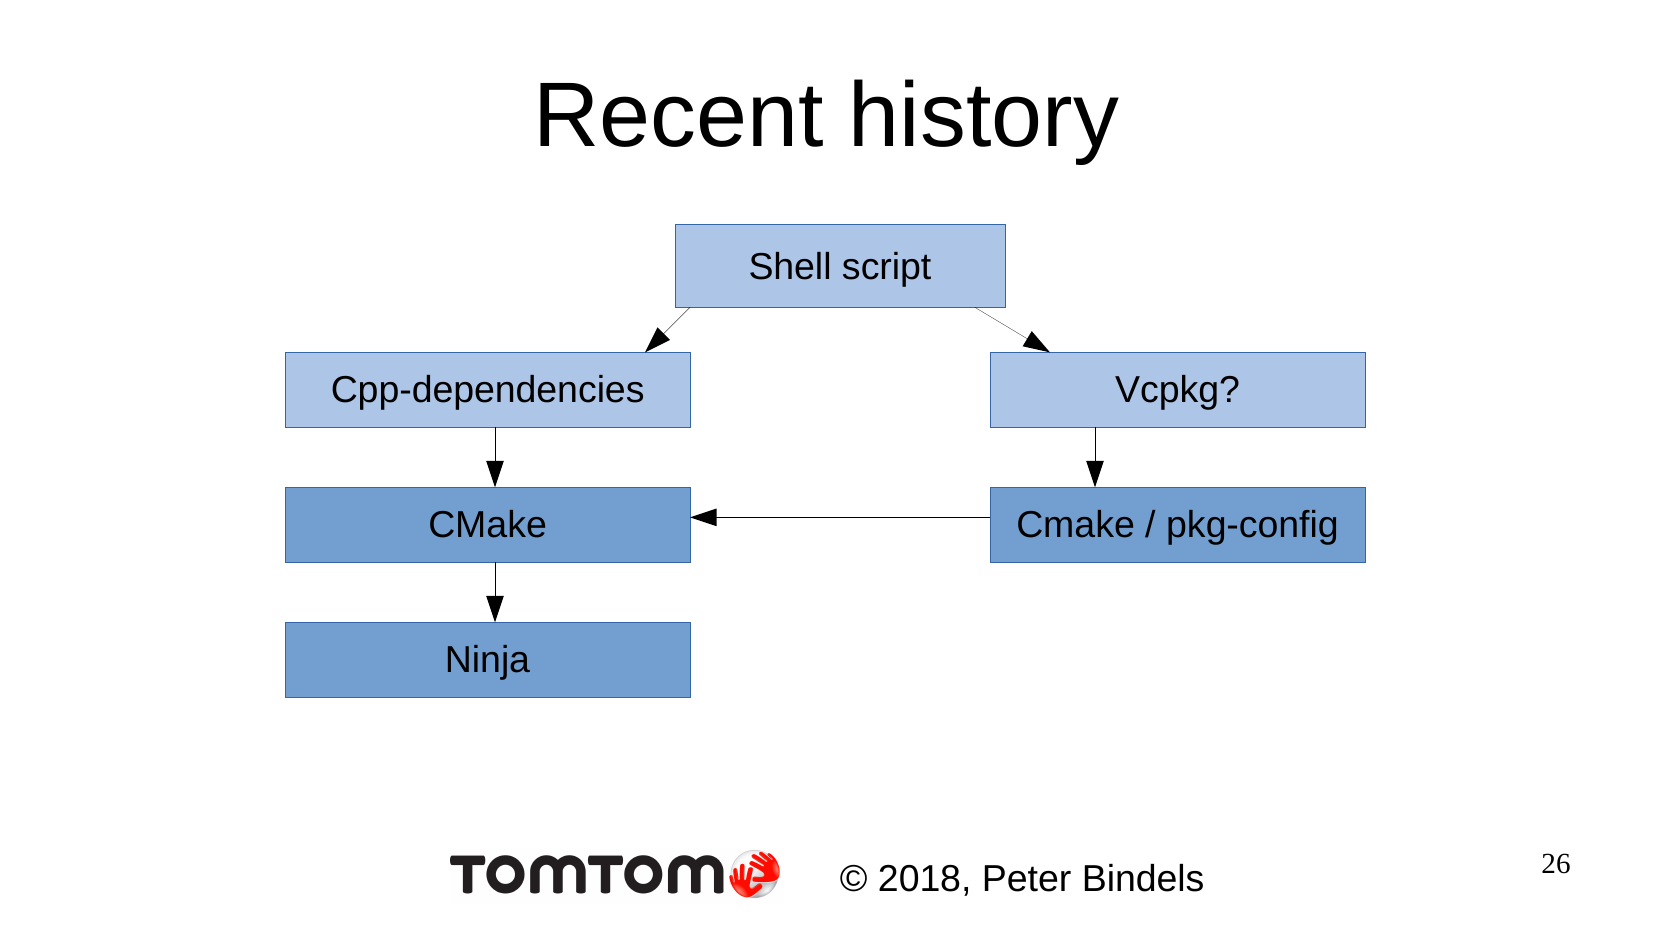

# Recent history
Shell script
Cpp-dependencies
Vcpkg?
CMake
Cmake / pkg-config
Ninja
26